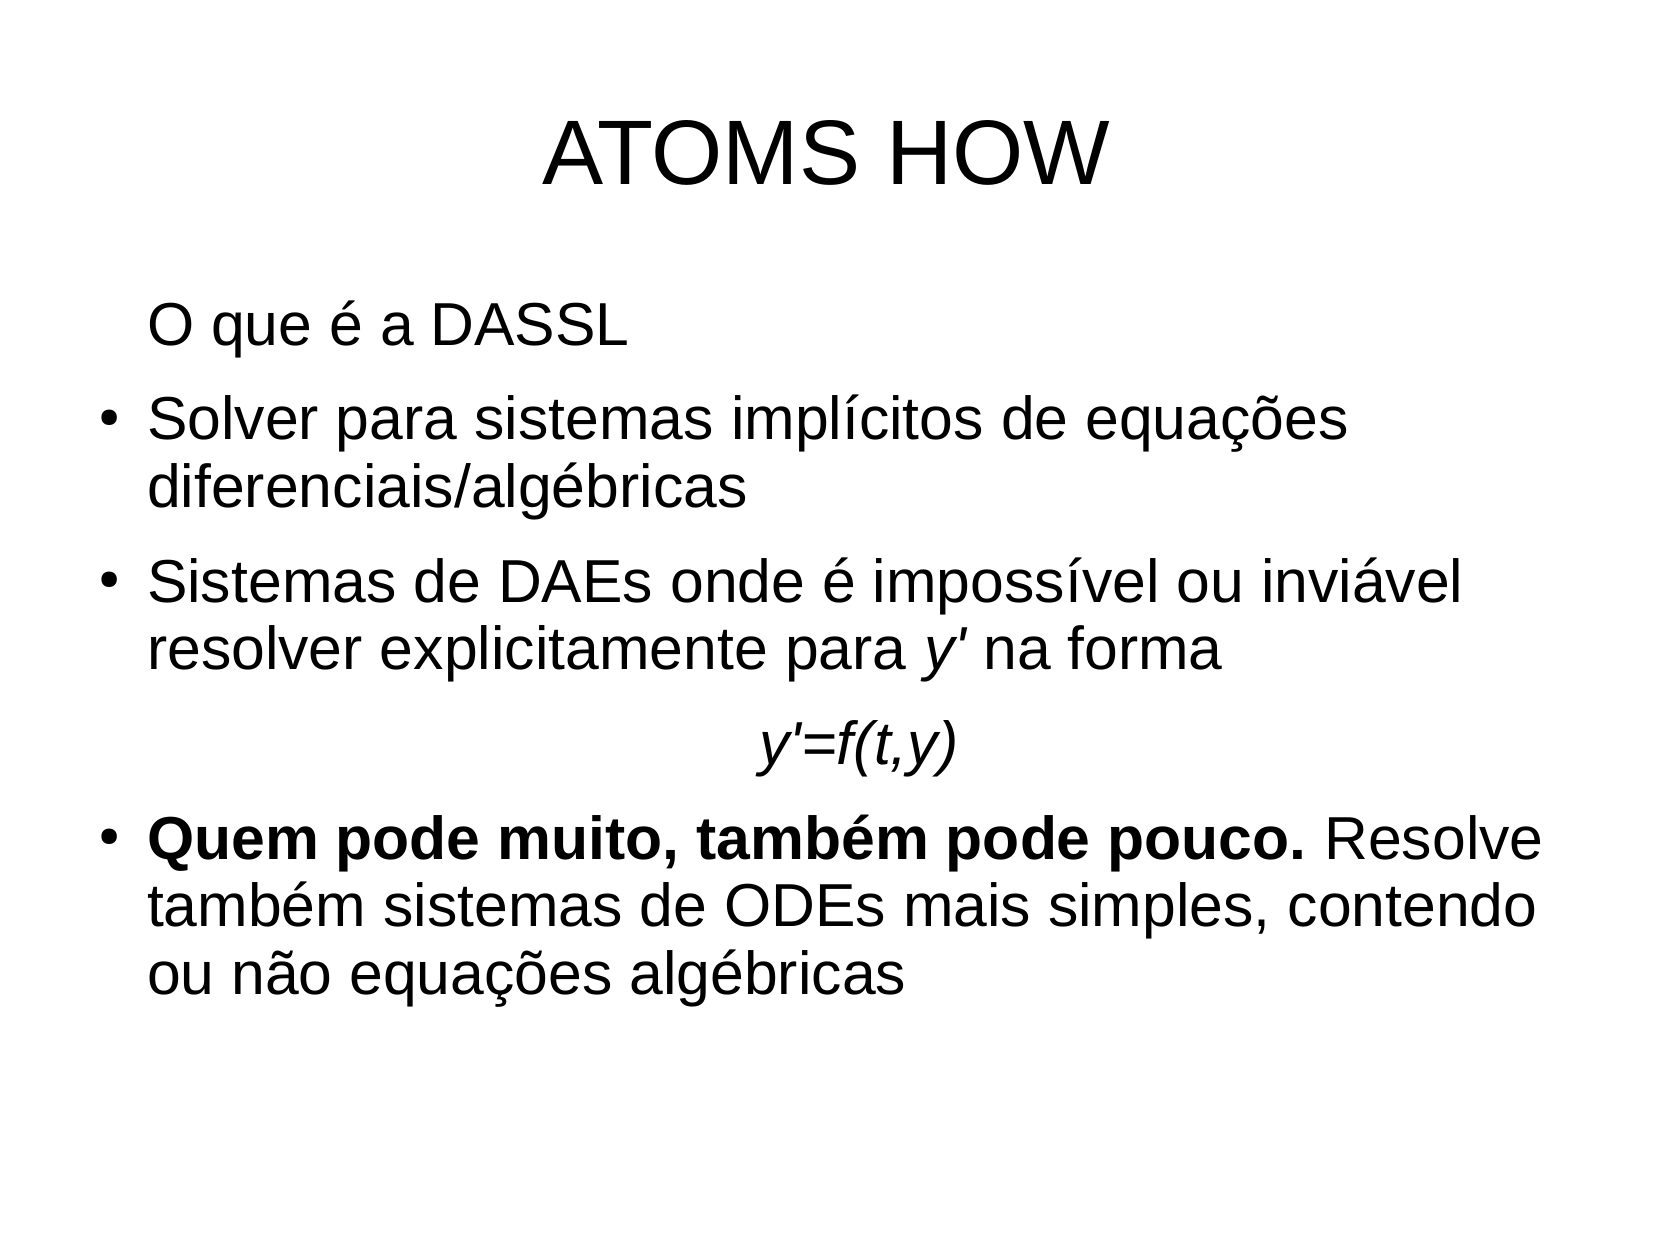

# ATOMS HOW
O que é a DASSL
Solver para sistemas implícitos de equações diferenciais/algébricas
Sistemas de DAEs onde é impossível ou inviável resolver explicitamente para y' na forma
y'=f(t,y)
Quem pode muito, também pode pouco. Resolve também sistemas de ODEs mais simples, contendo ou não equações algébricas